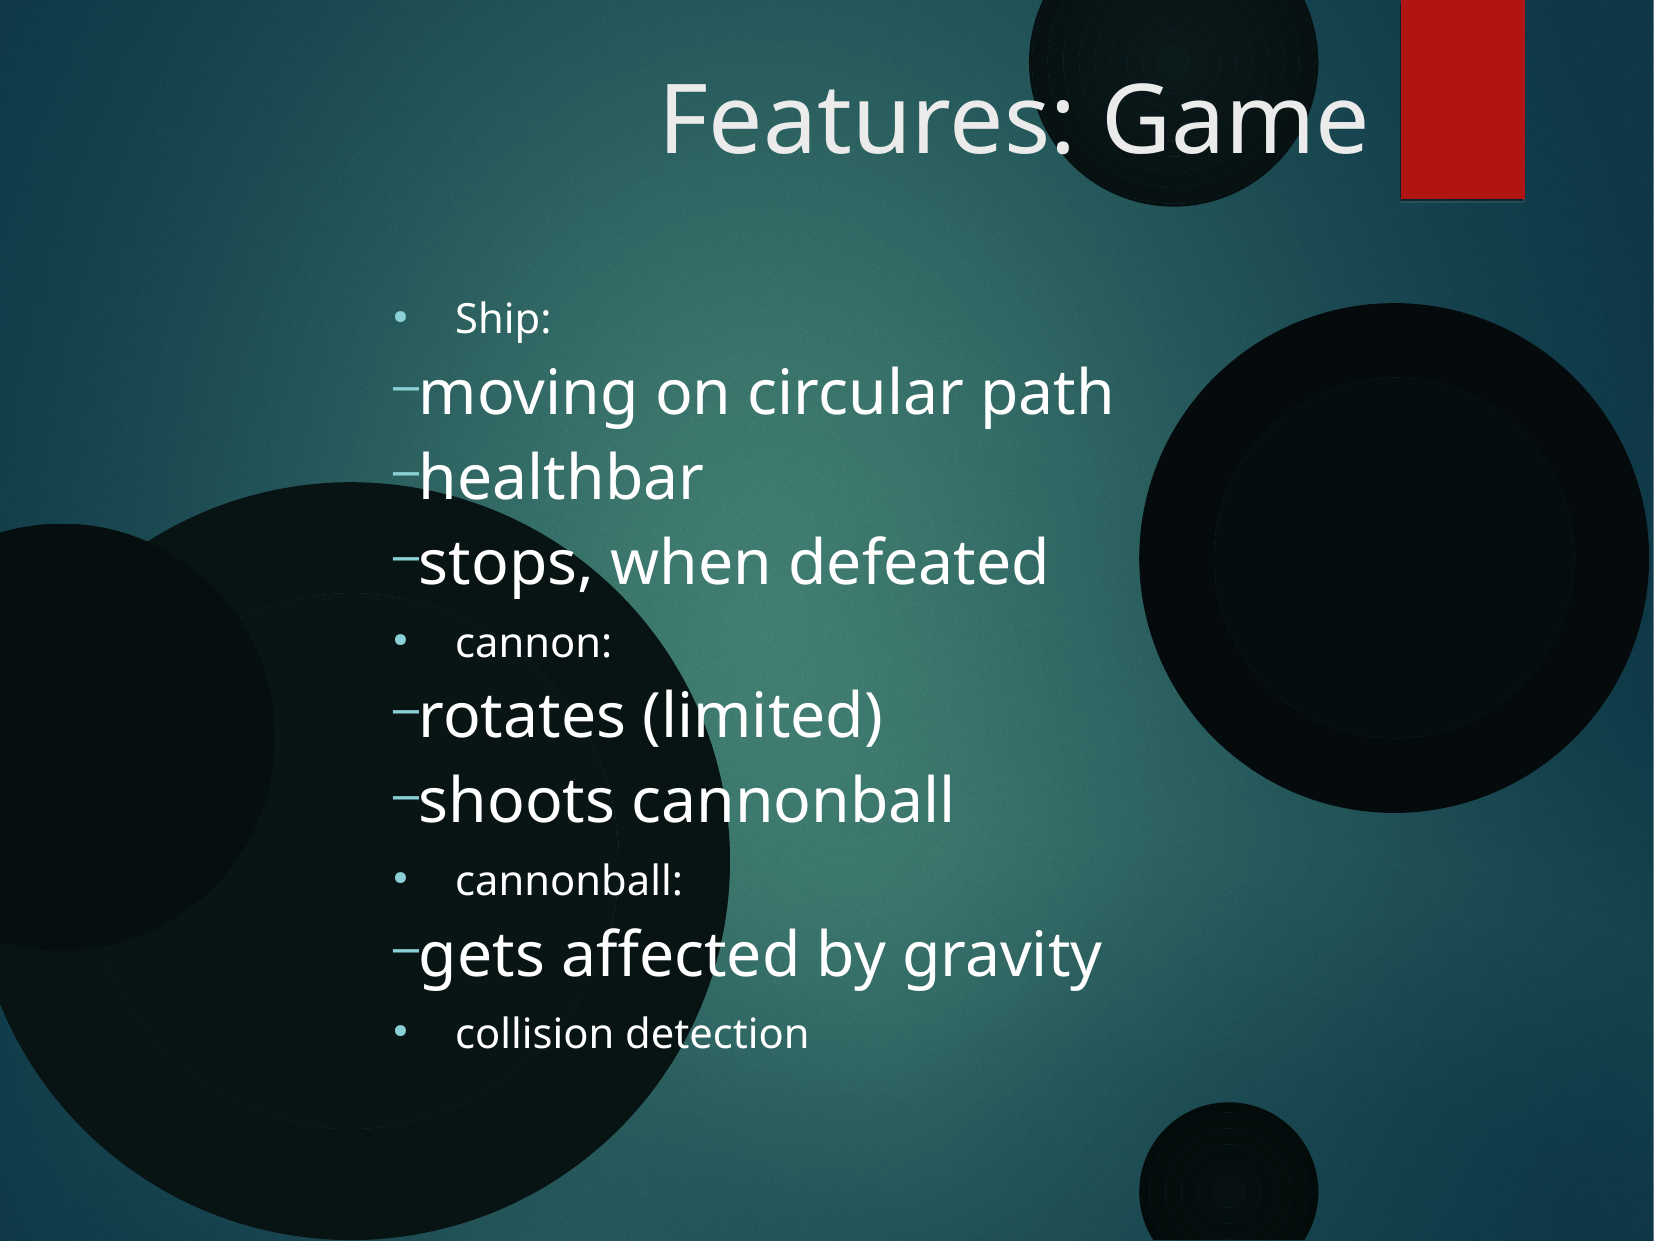

# Features: Game
Ship:
moving on circular path
healthbar
stops, when defeated
cannon:
rotates (limited)
shoots cannonball
cannonball:
gets affected by gravity
collision detection